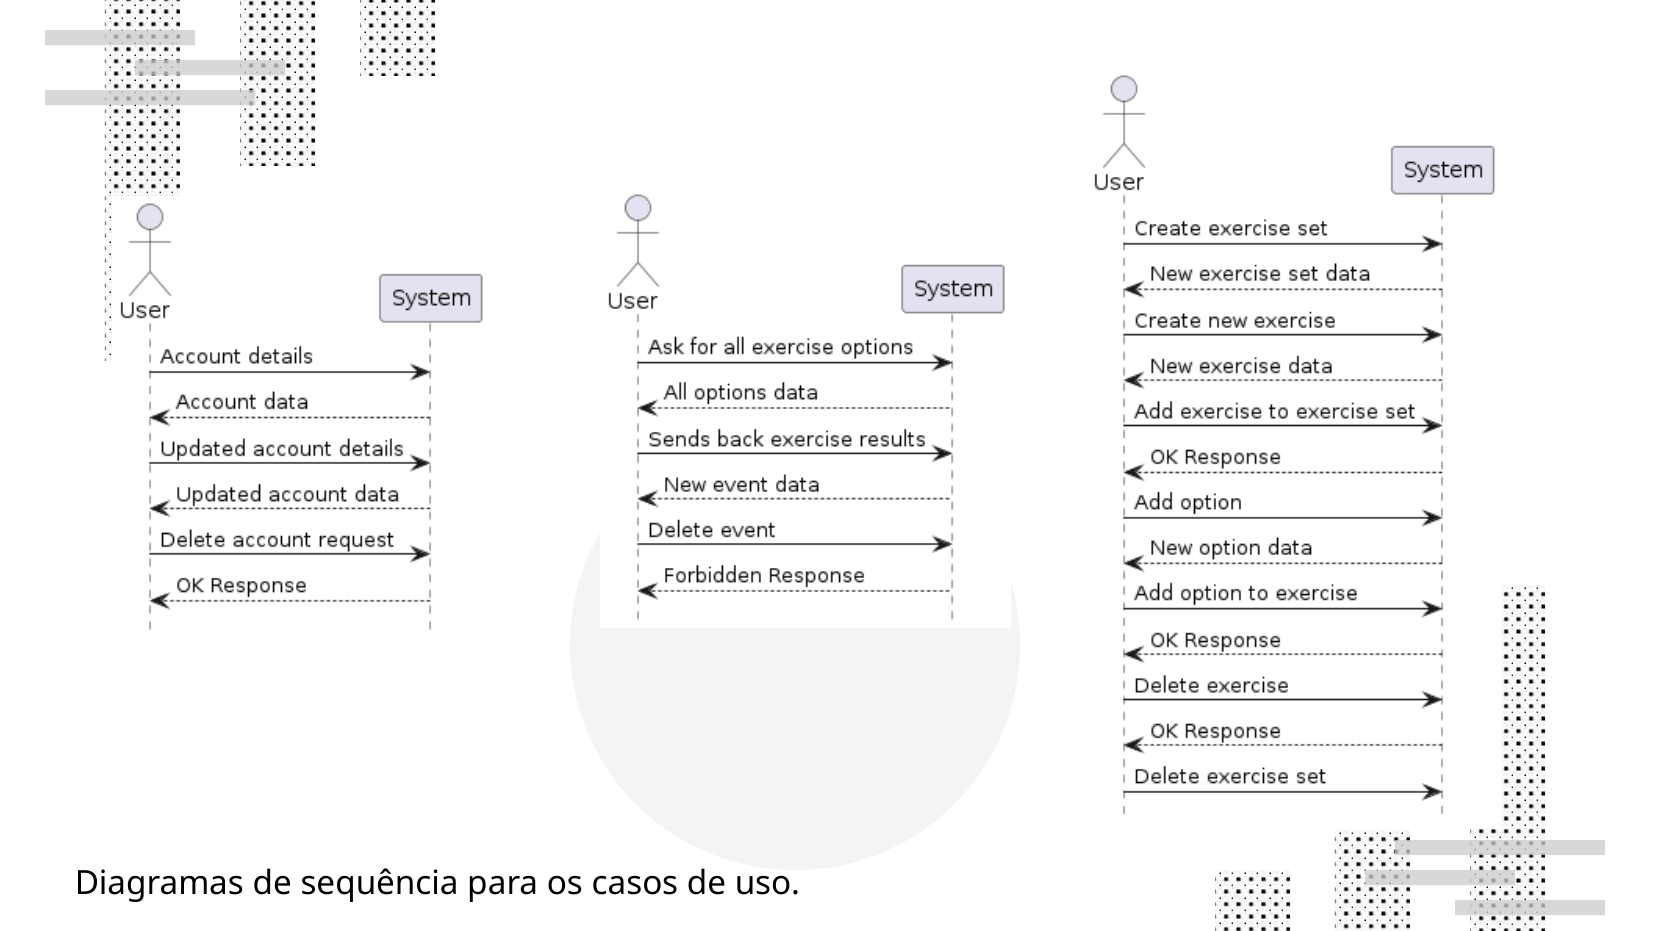

Diagramas de sequência para os casos de uso.